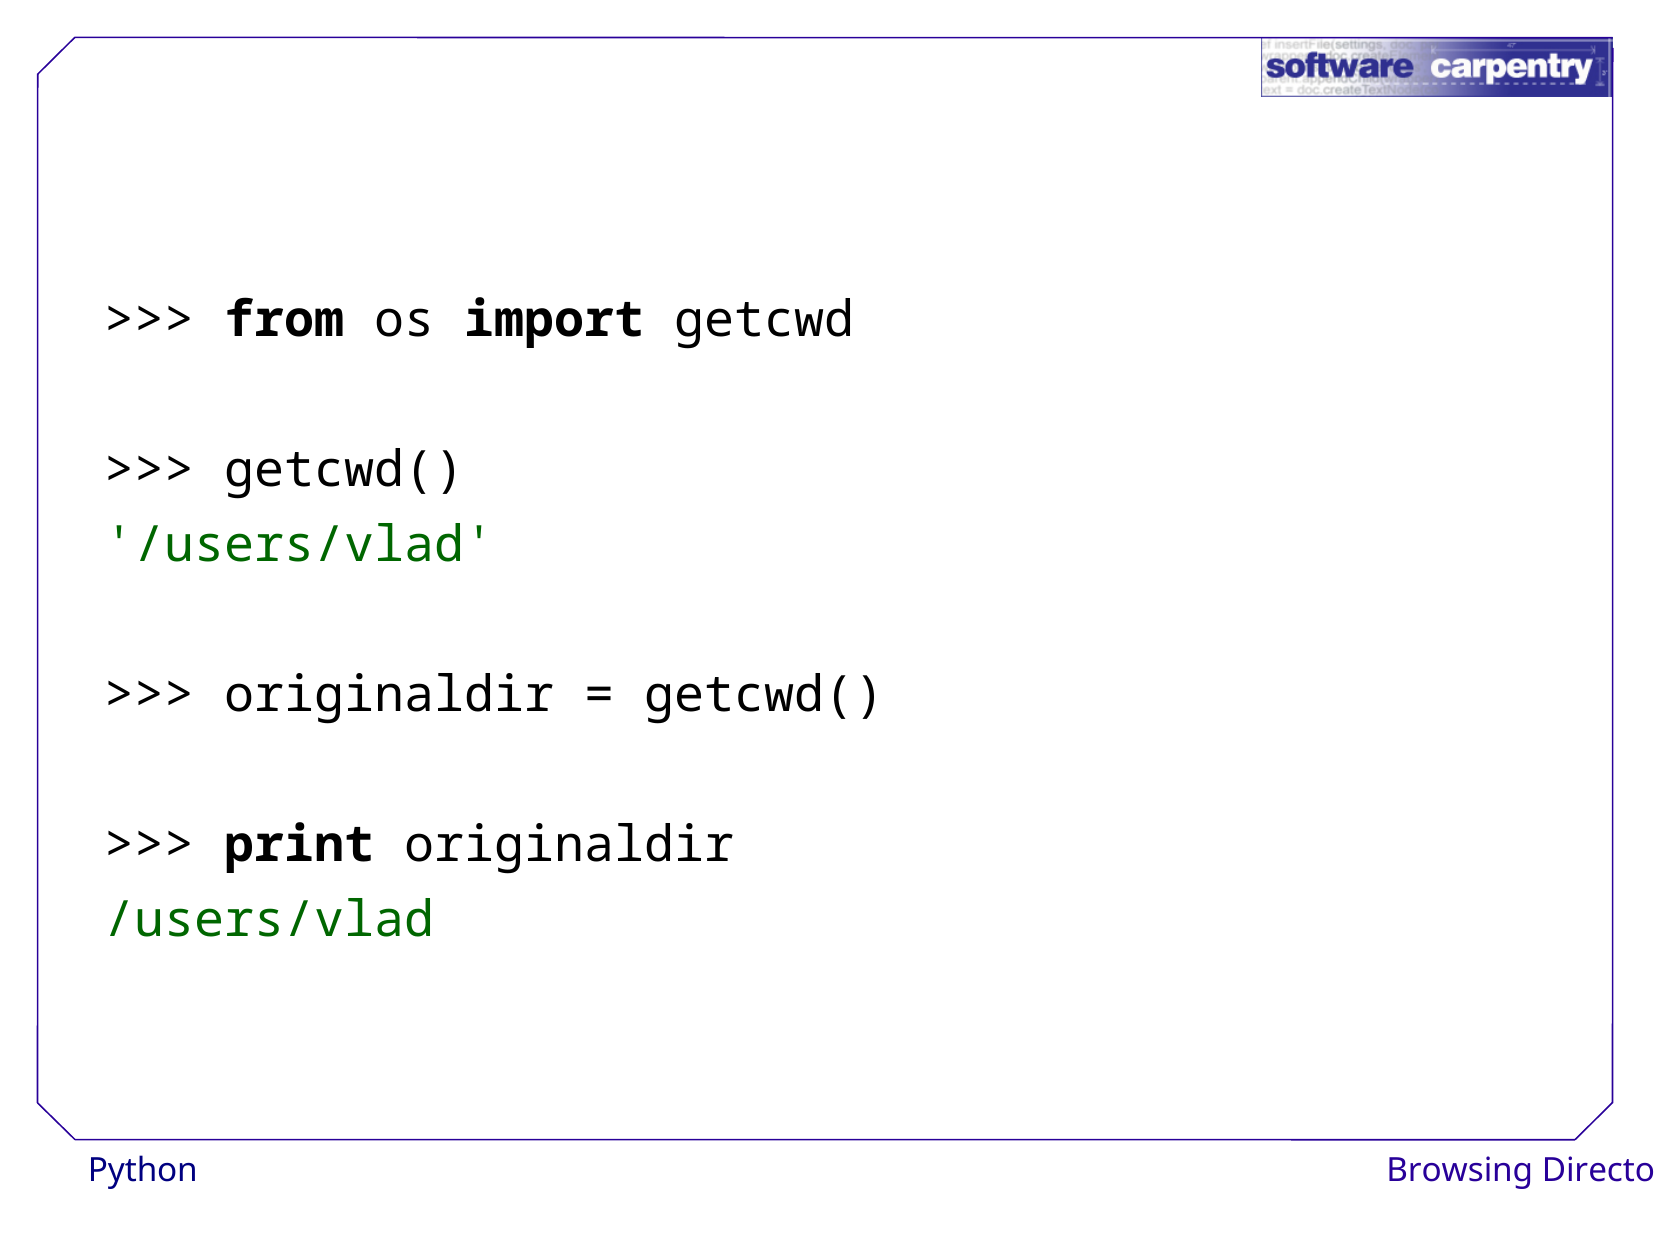

>>> from os import getcwd
>>> getcwd()
'/users/vlad'
>>> originaldir = getcwd()
>>> print originaldir
/users/vlad